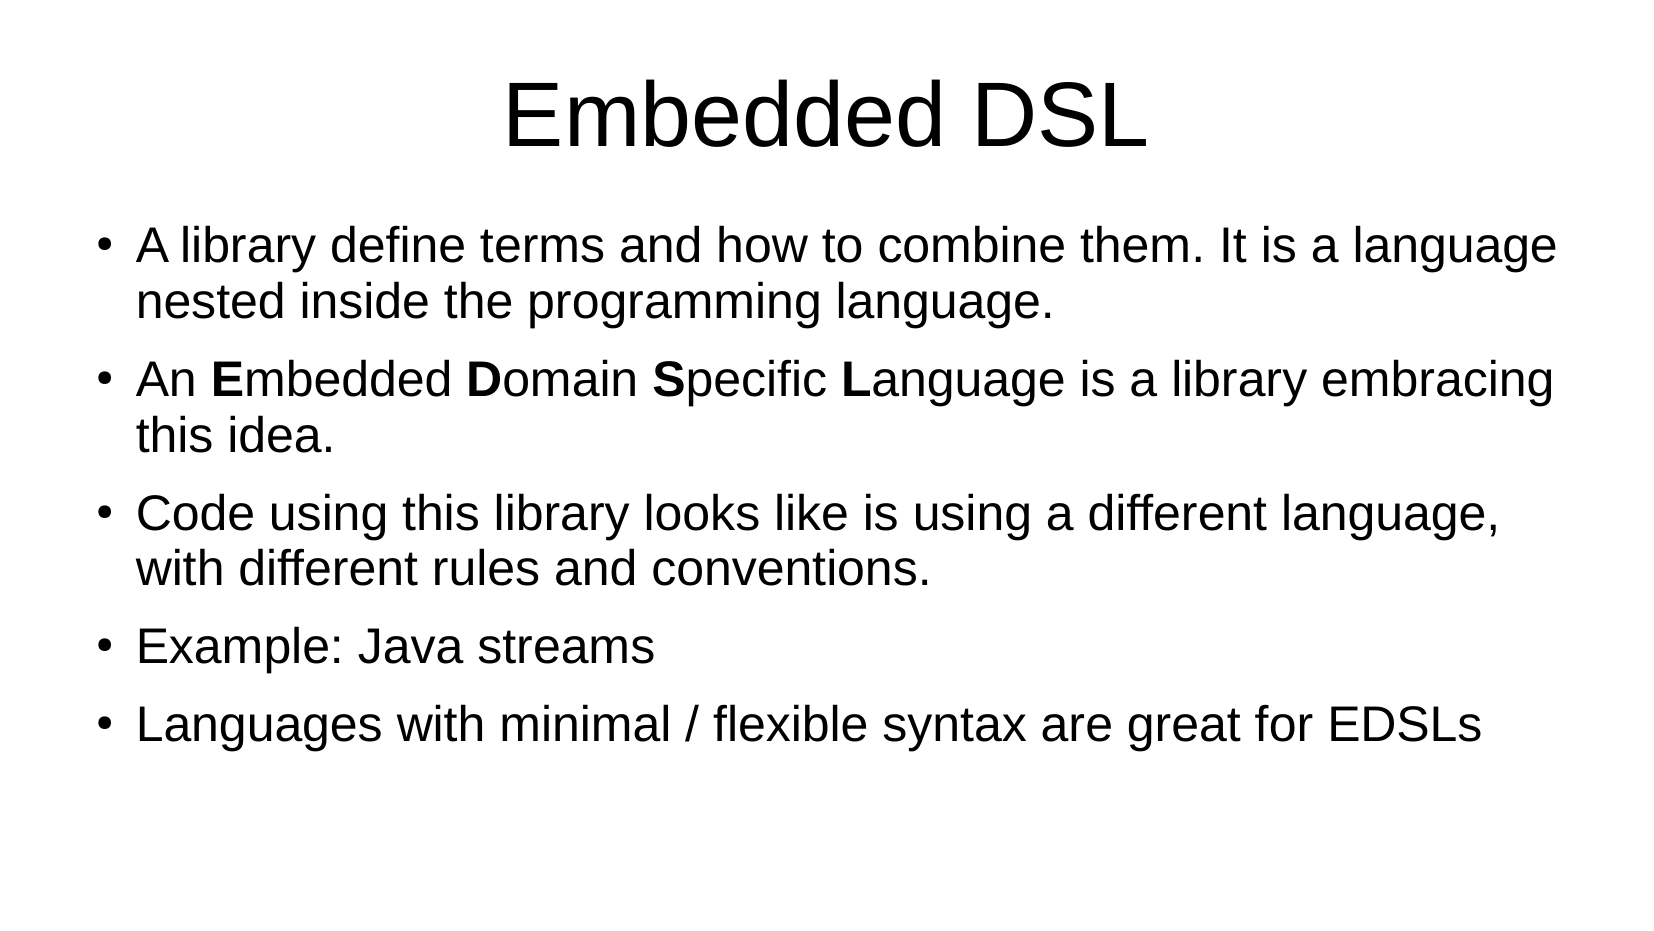

# Embedded DSL
A library define terms and how to combine them. It is a language nested inside the programming language.
An Embedded Domain Specific Language is a library embracing this idea.
Code using this library looks like is using a different language, with different rules and conventions.
Example: Java streams
Languages with minimal / flexible syntax are great for EDSLs